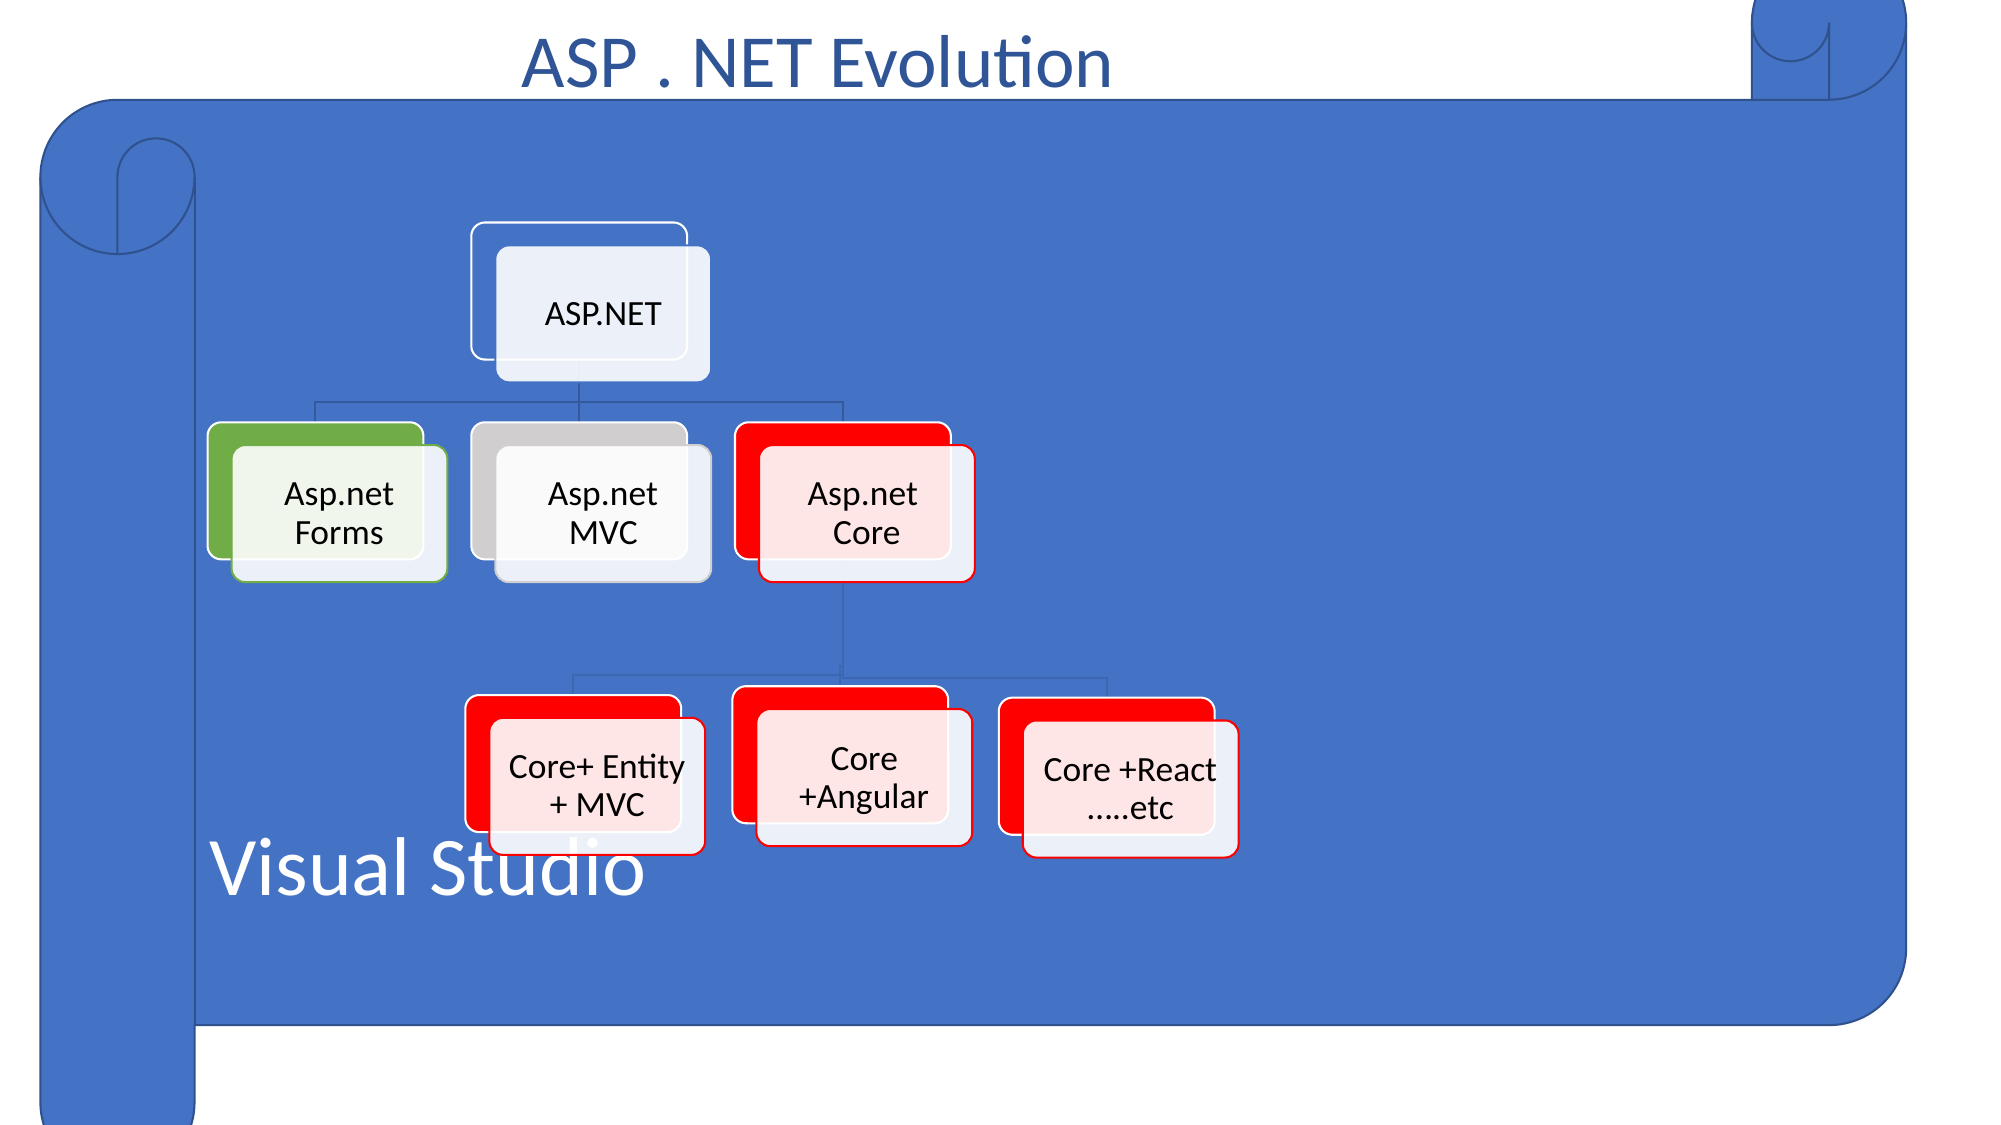

Visual Studio
 ASP . NET Evolution
ASP.NET
Asp.net Forms
Asp.net MVC
Asp.net Core
Core +Angular
Core+ Entity + MVC
Core +React …..etc